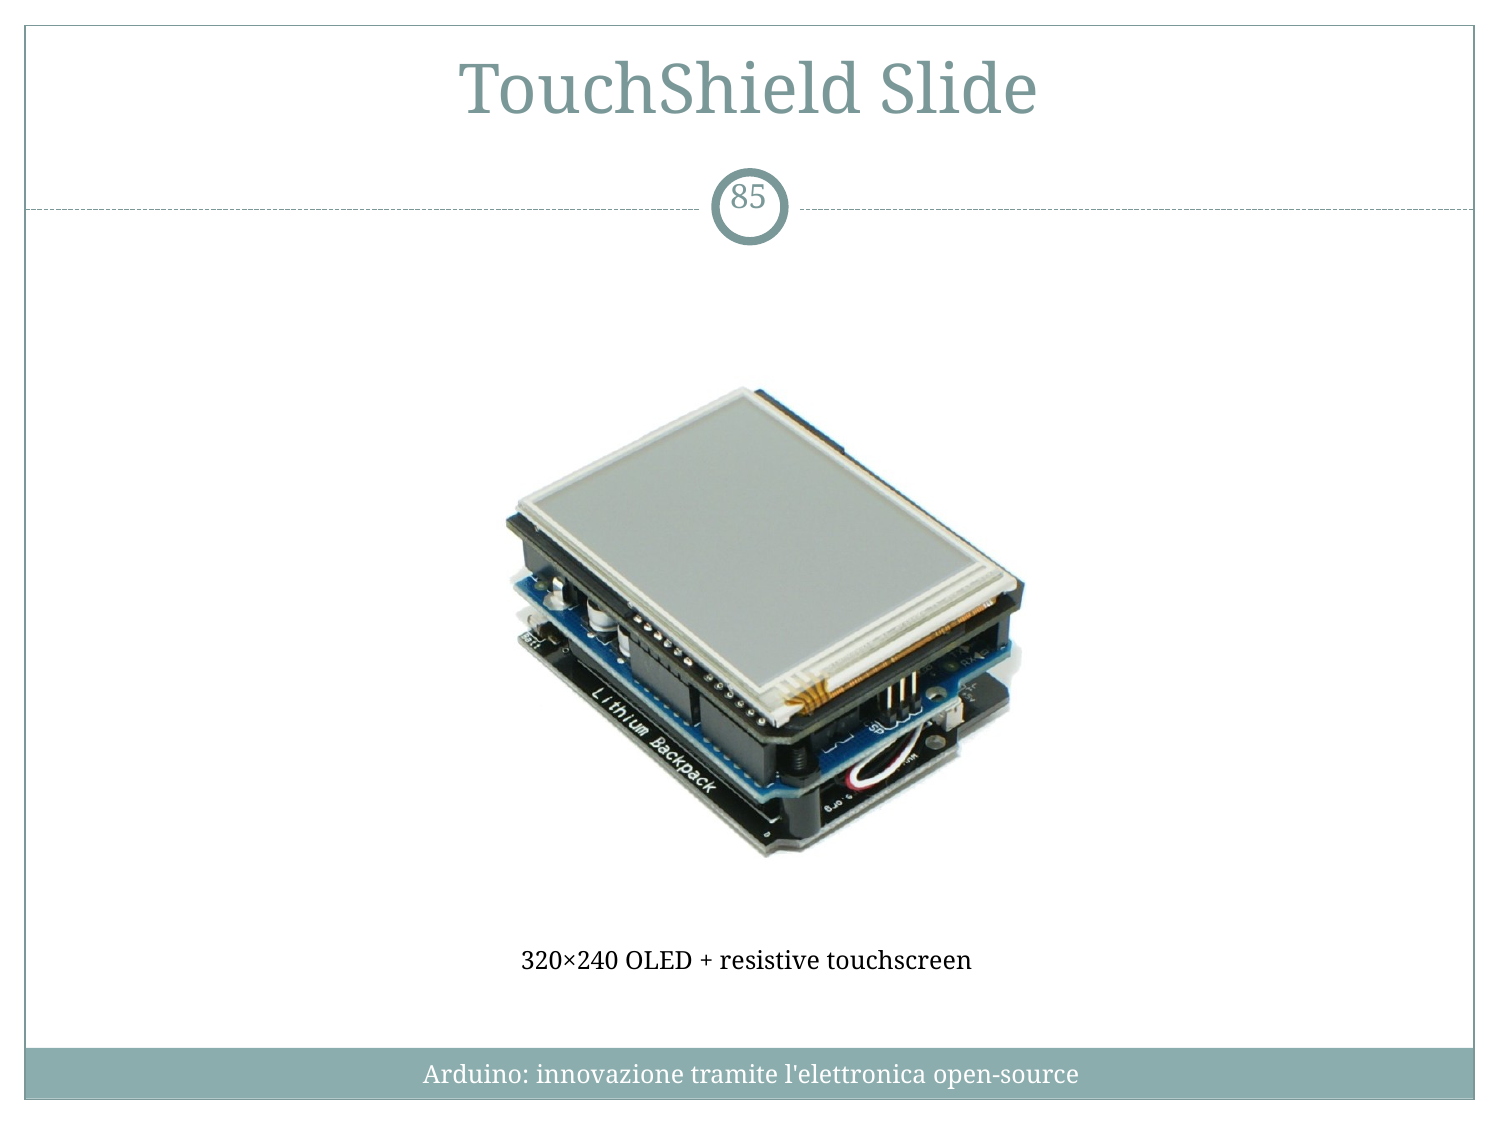

# TouchShield Slide
320×240 OLED + resistive touchscreen
Arduino: innovazione tramite l'elettronica open-source